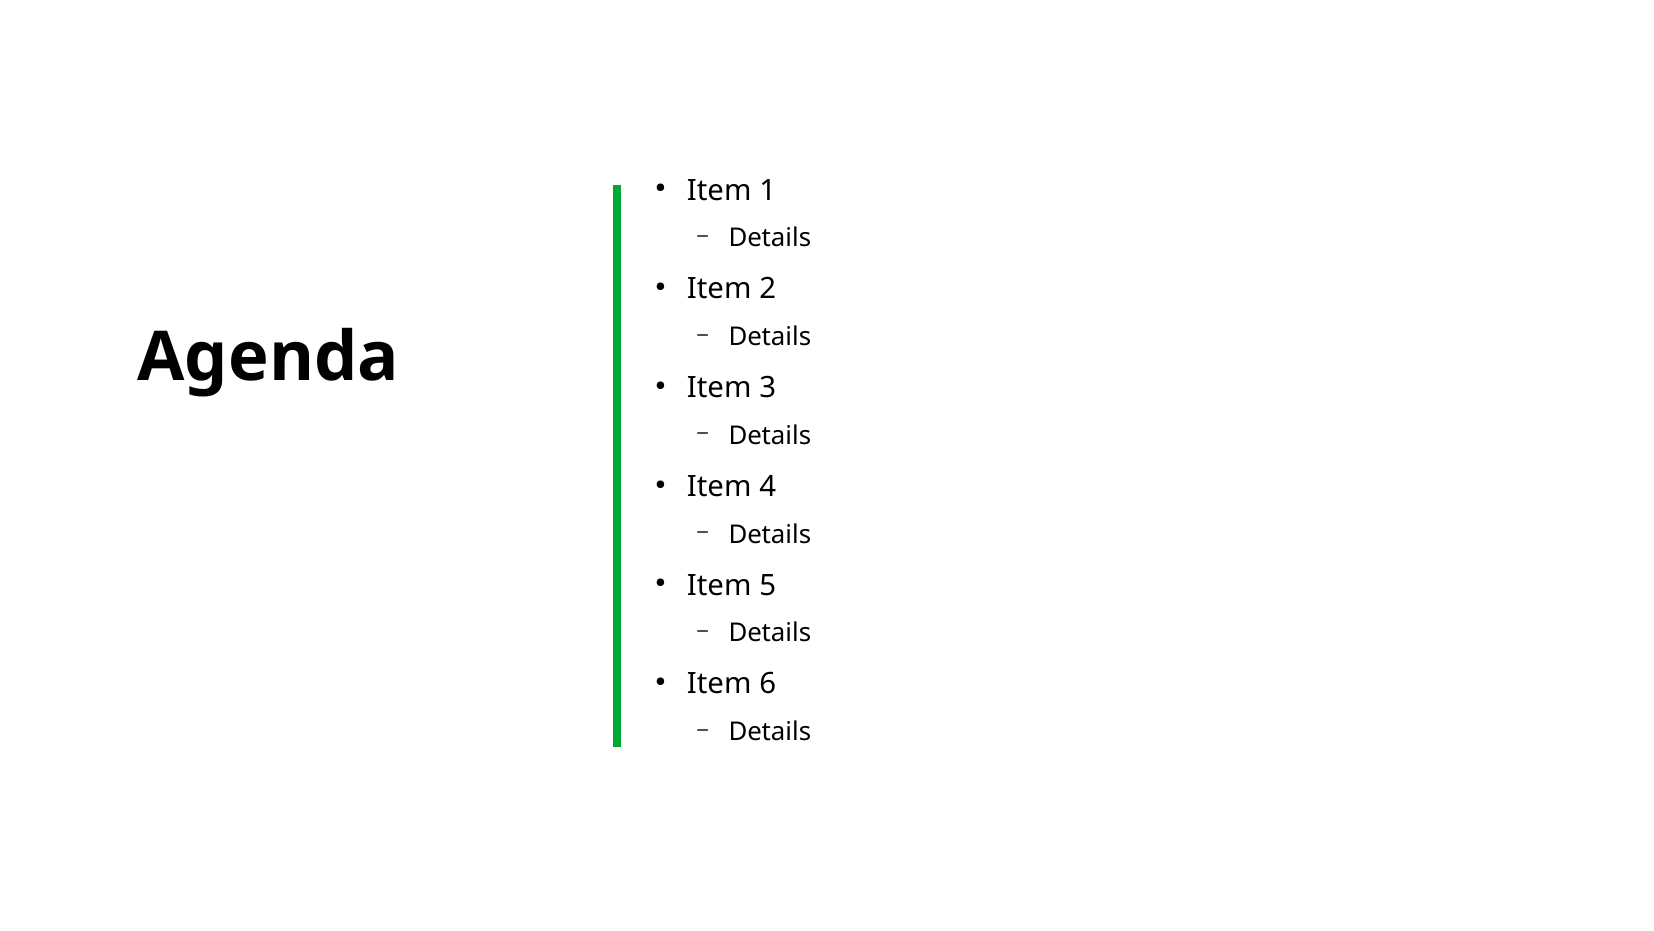

Item 1
Details
Item 2
Details
Item 3
Details
Item 4
Details
Item 5
Details
Item 6
Details
# Agenda